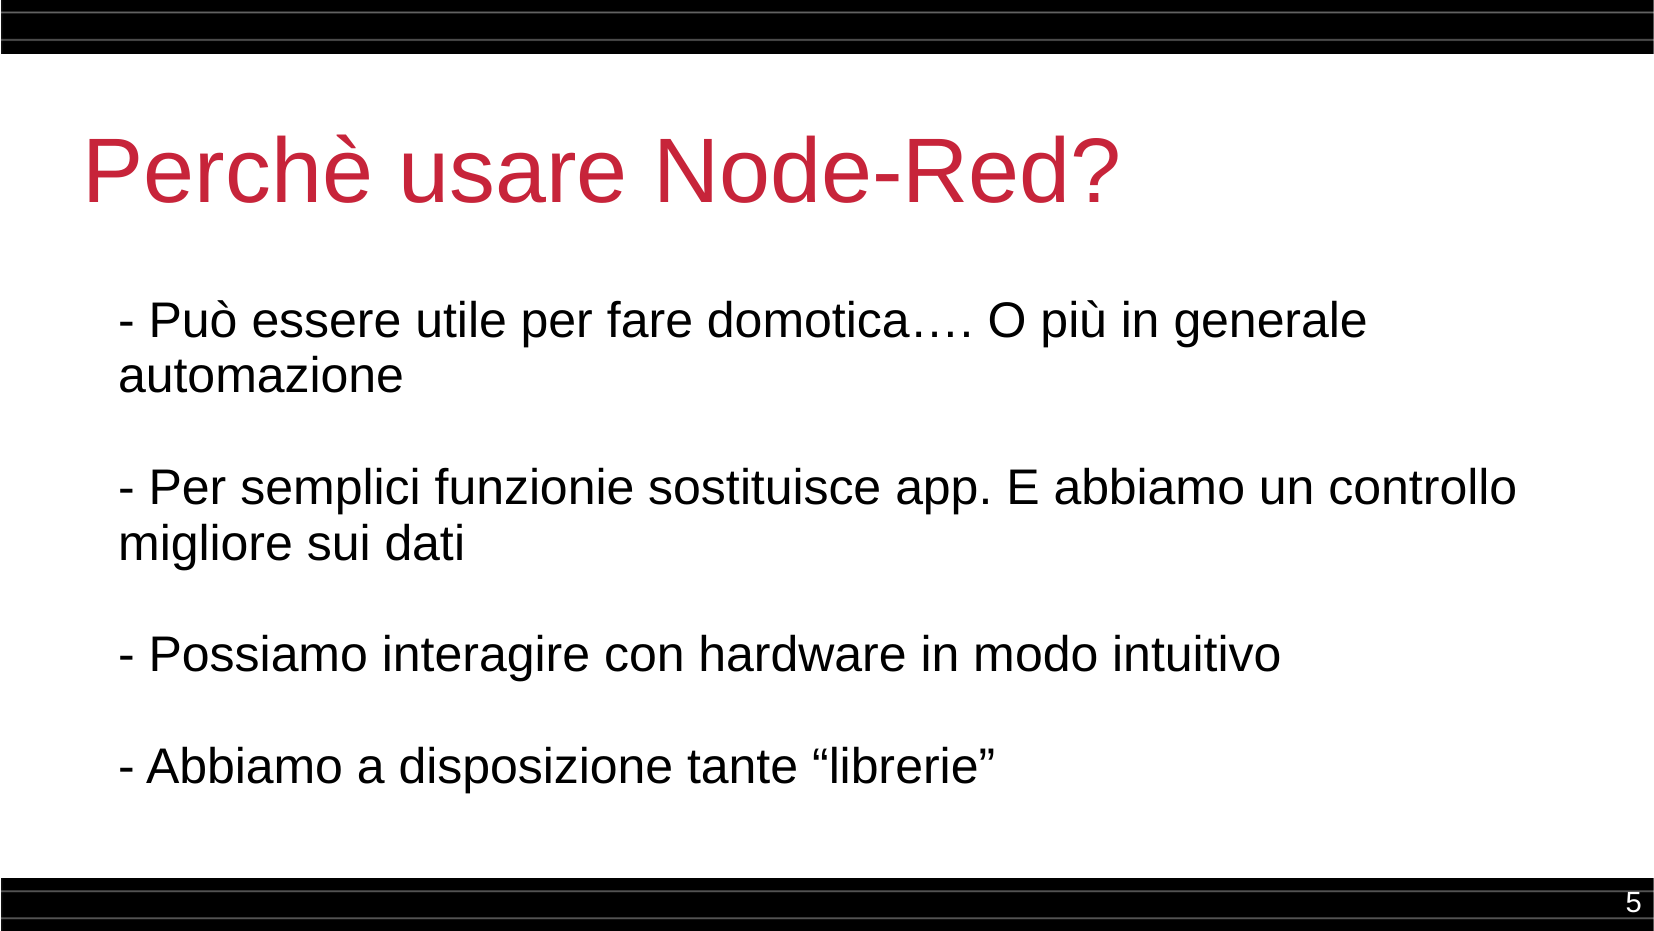

# Perchè usare Node-Red?
- Può essere utile per fare domotica…. O più in generale automazione
- Per semplici funzionie sostituisce app. E abbiamo un controllo migliore sui dati
- Possiamo interagire con hardware in modo intuitivo
- Abbiamo a disposizione tante “librerie”